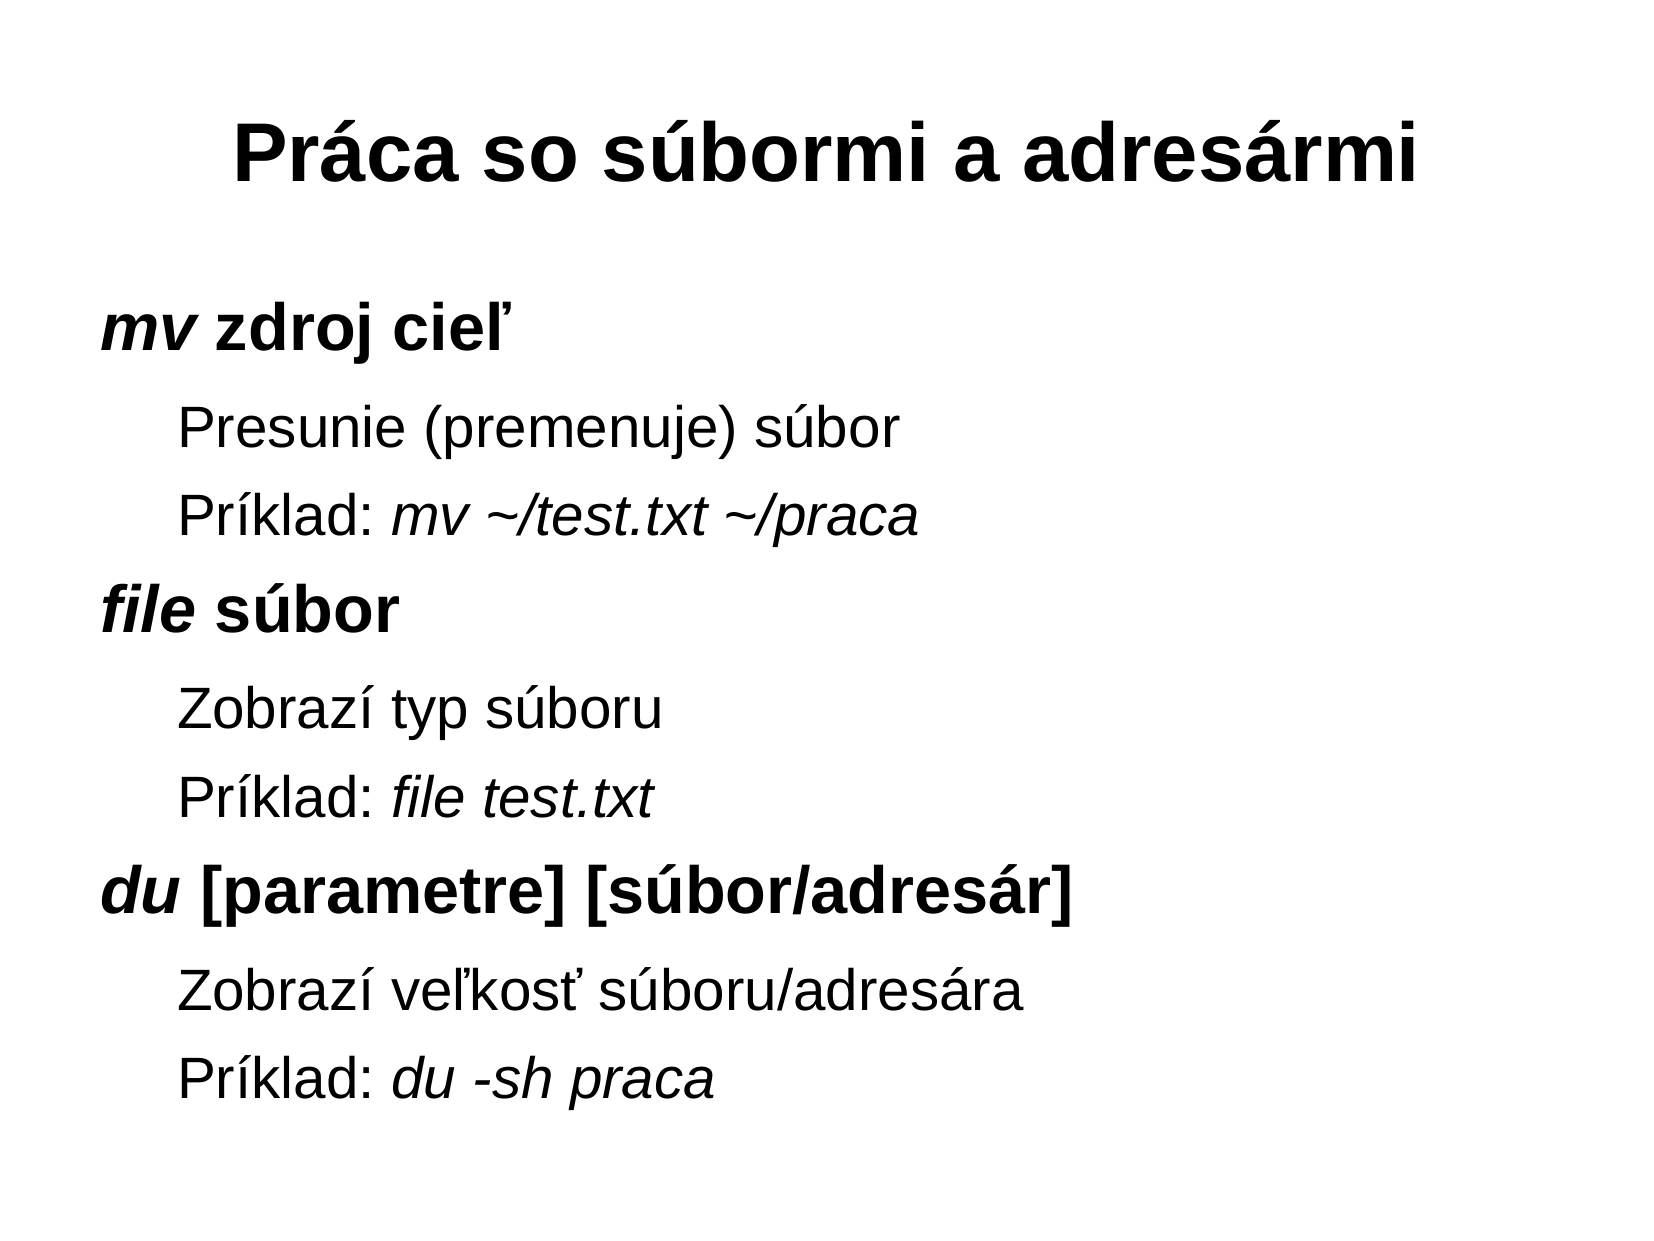

# Práca so súbormi a adresármi
mv zdroj cieľ
Presunie (premenuje) súbor
Príklad: mv ~/test.txt ~/praca
file súbor
Zobrazí typ súboru
Príklad: file test.txt
du [parametre] [súbor/adresár]
Zobrazí veľkosť súboru/adresára
Príklad: du -sh praca